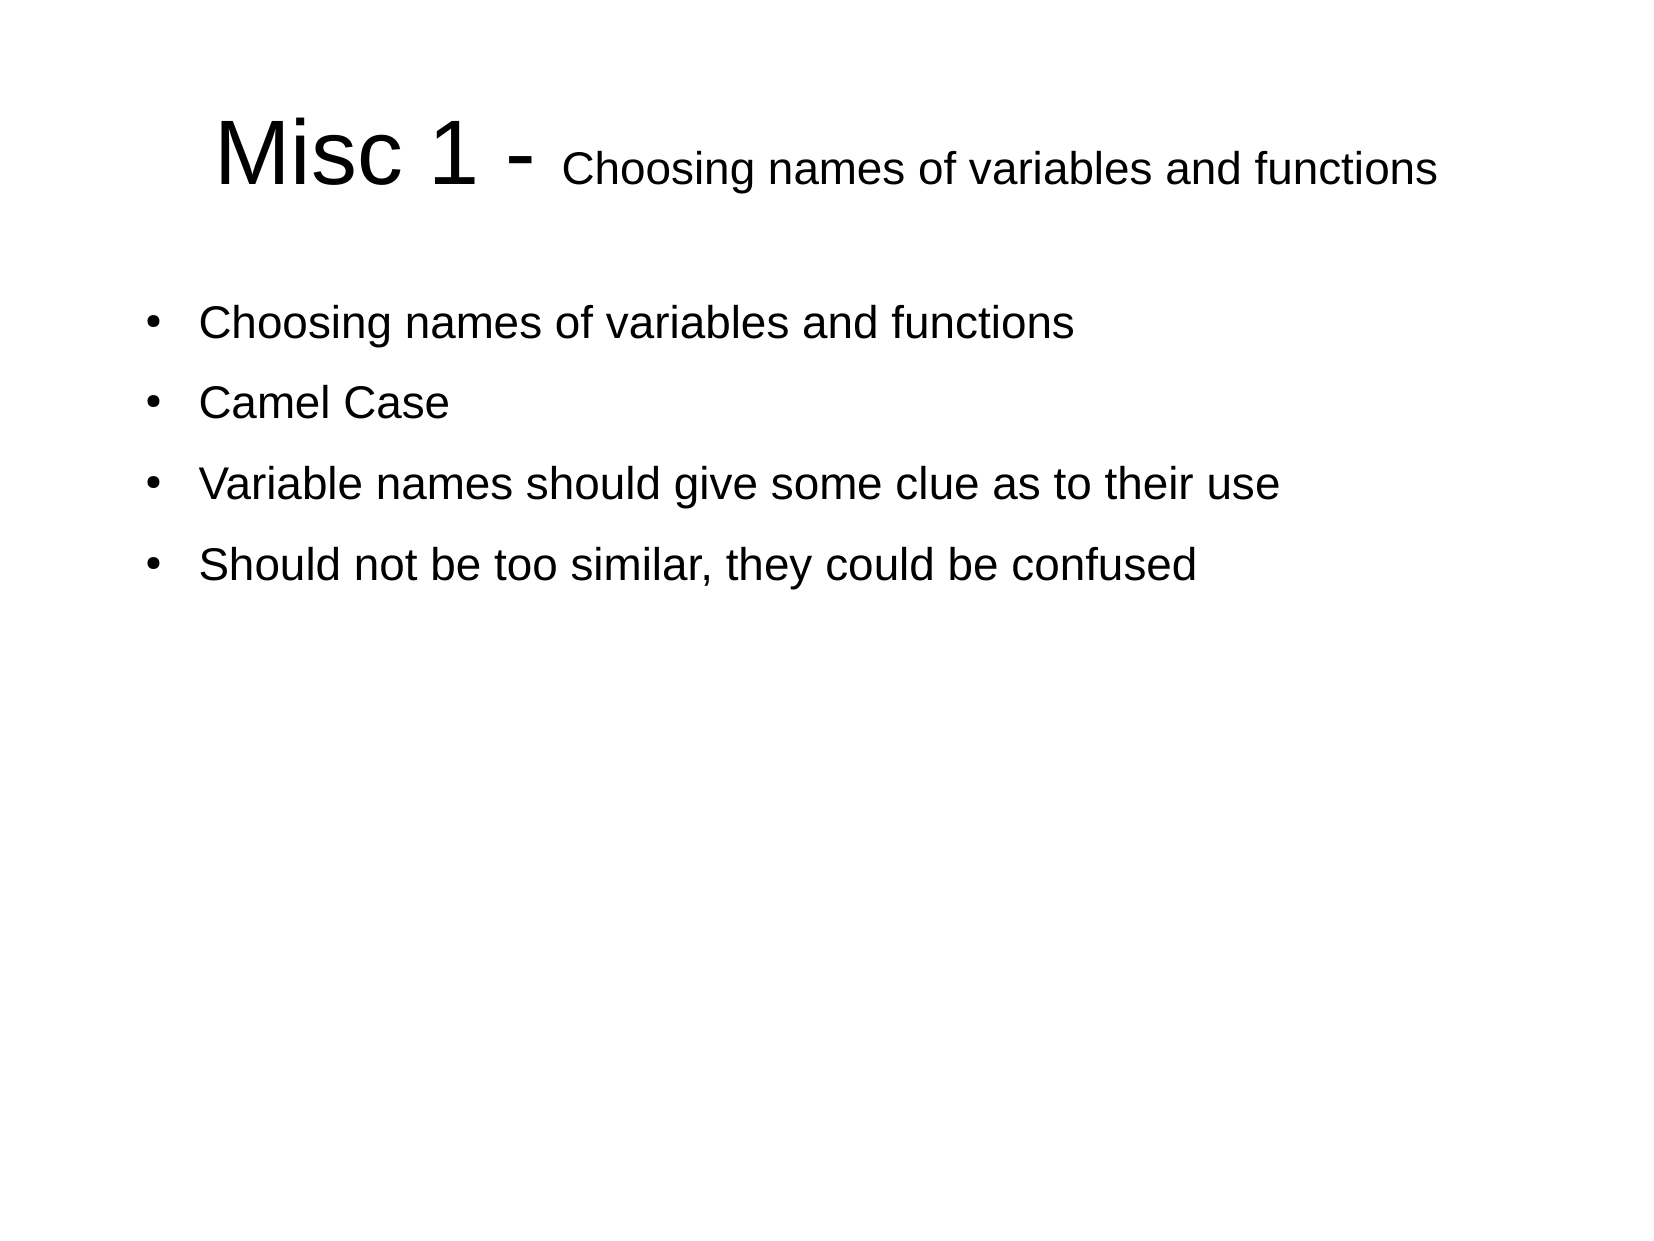

# Misc 1 - Choosing names of variables and functions
Choosing names of variables and functions
Camel Case
Variable names should give some clue as to their use
Should not be too similar, they could be confused